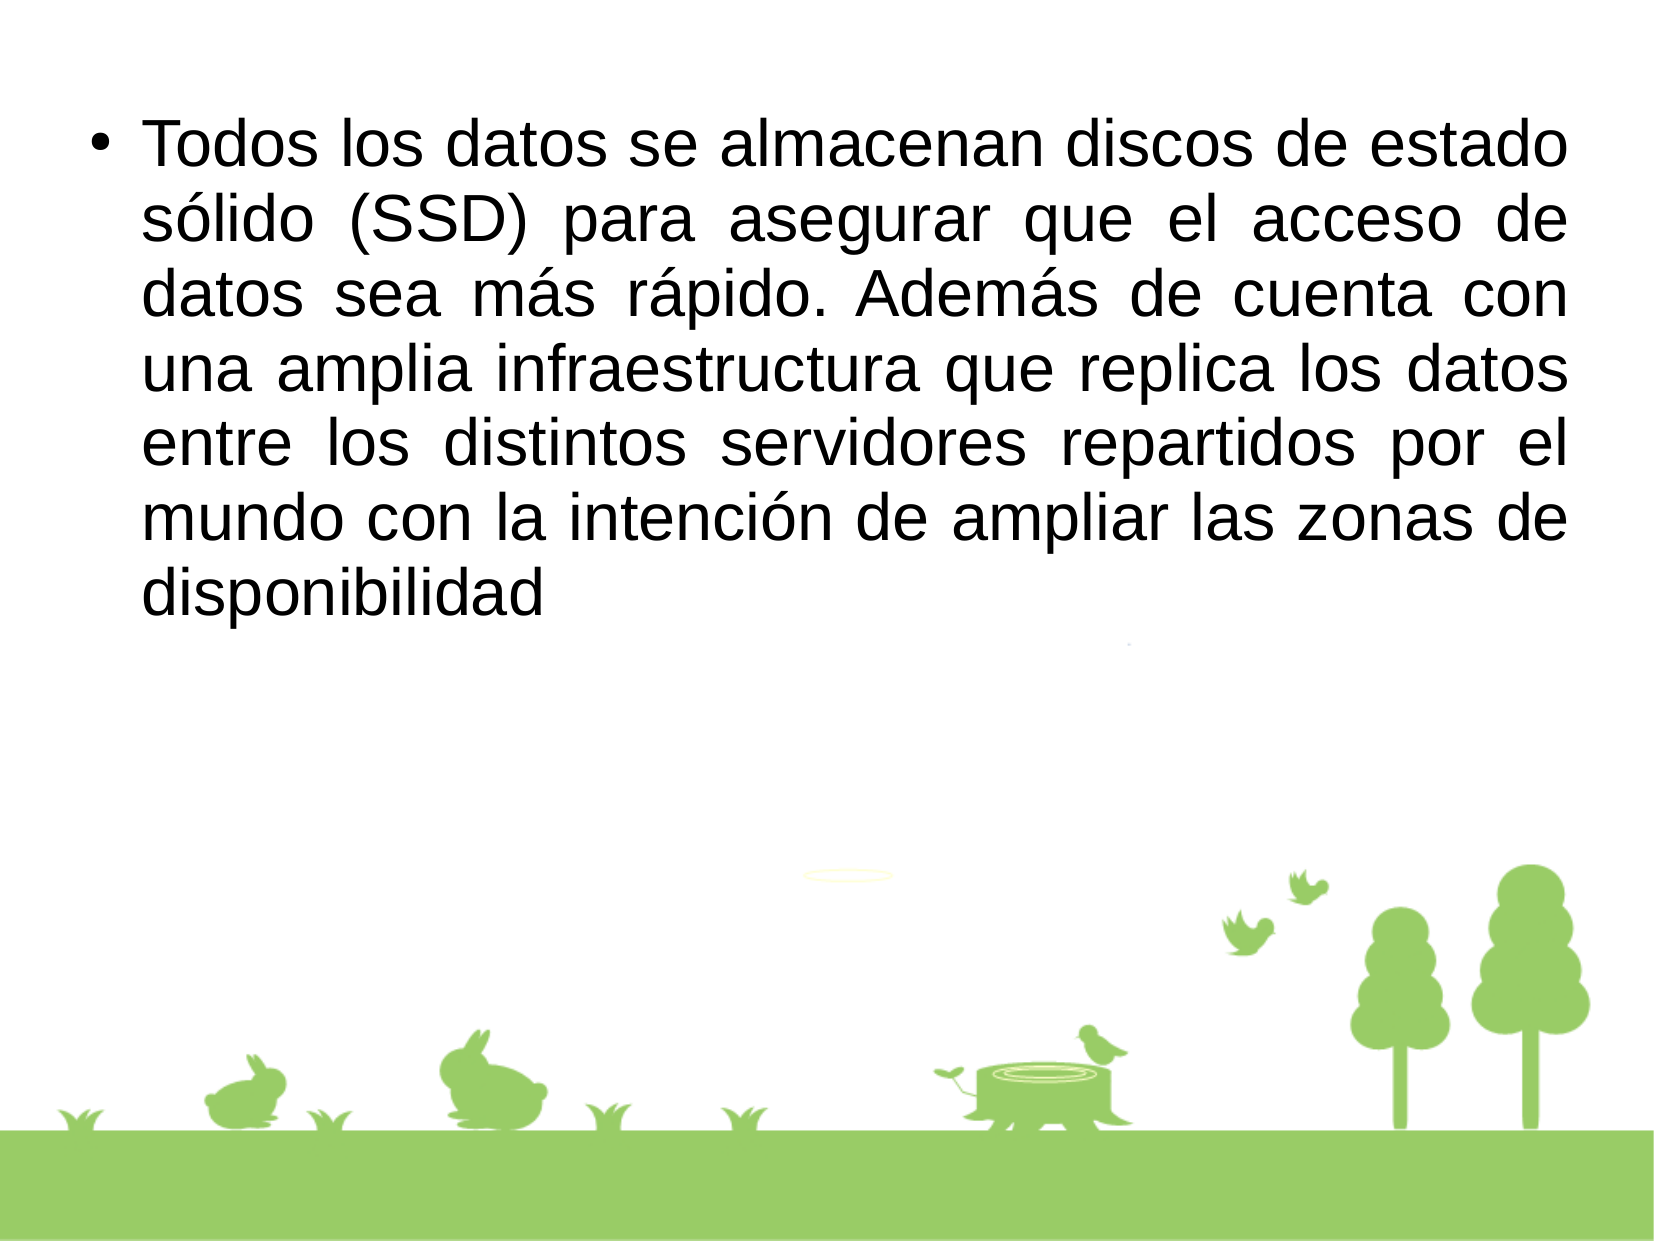

# Todos los datos se almacenan discos de estado sólido (SSD) para asegurar que el acceso de datos sea más rápido. Además de cuenta con una amplia infraestructura que replica los datos entre los distintos servidores repartidos por el mundo con la intención de ampliar las zonas de disponibilidad